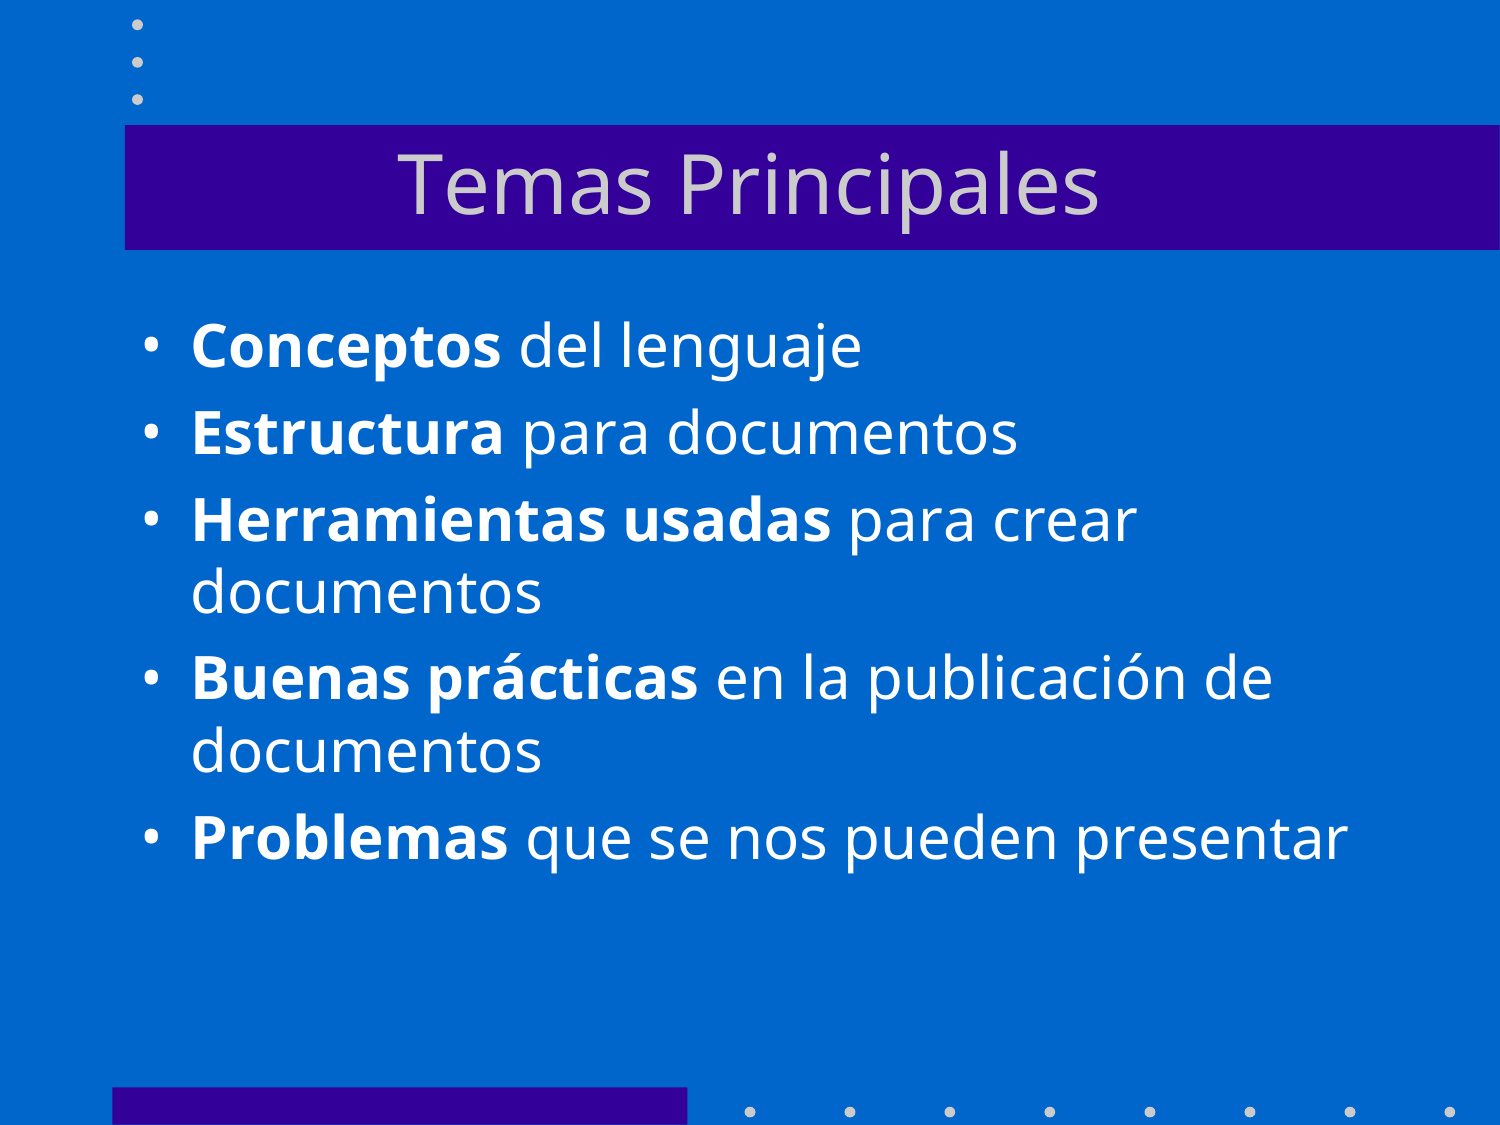

# Temas Principales
Conceptos del lenguaje
Estructura para documentos
Herramientas usadas para crear documentos
Buenas prácticas en la publicación de documentos
Problemas que se nos pueden presentar